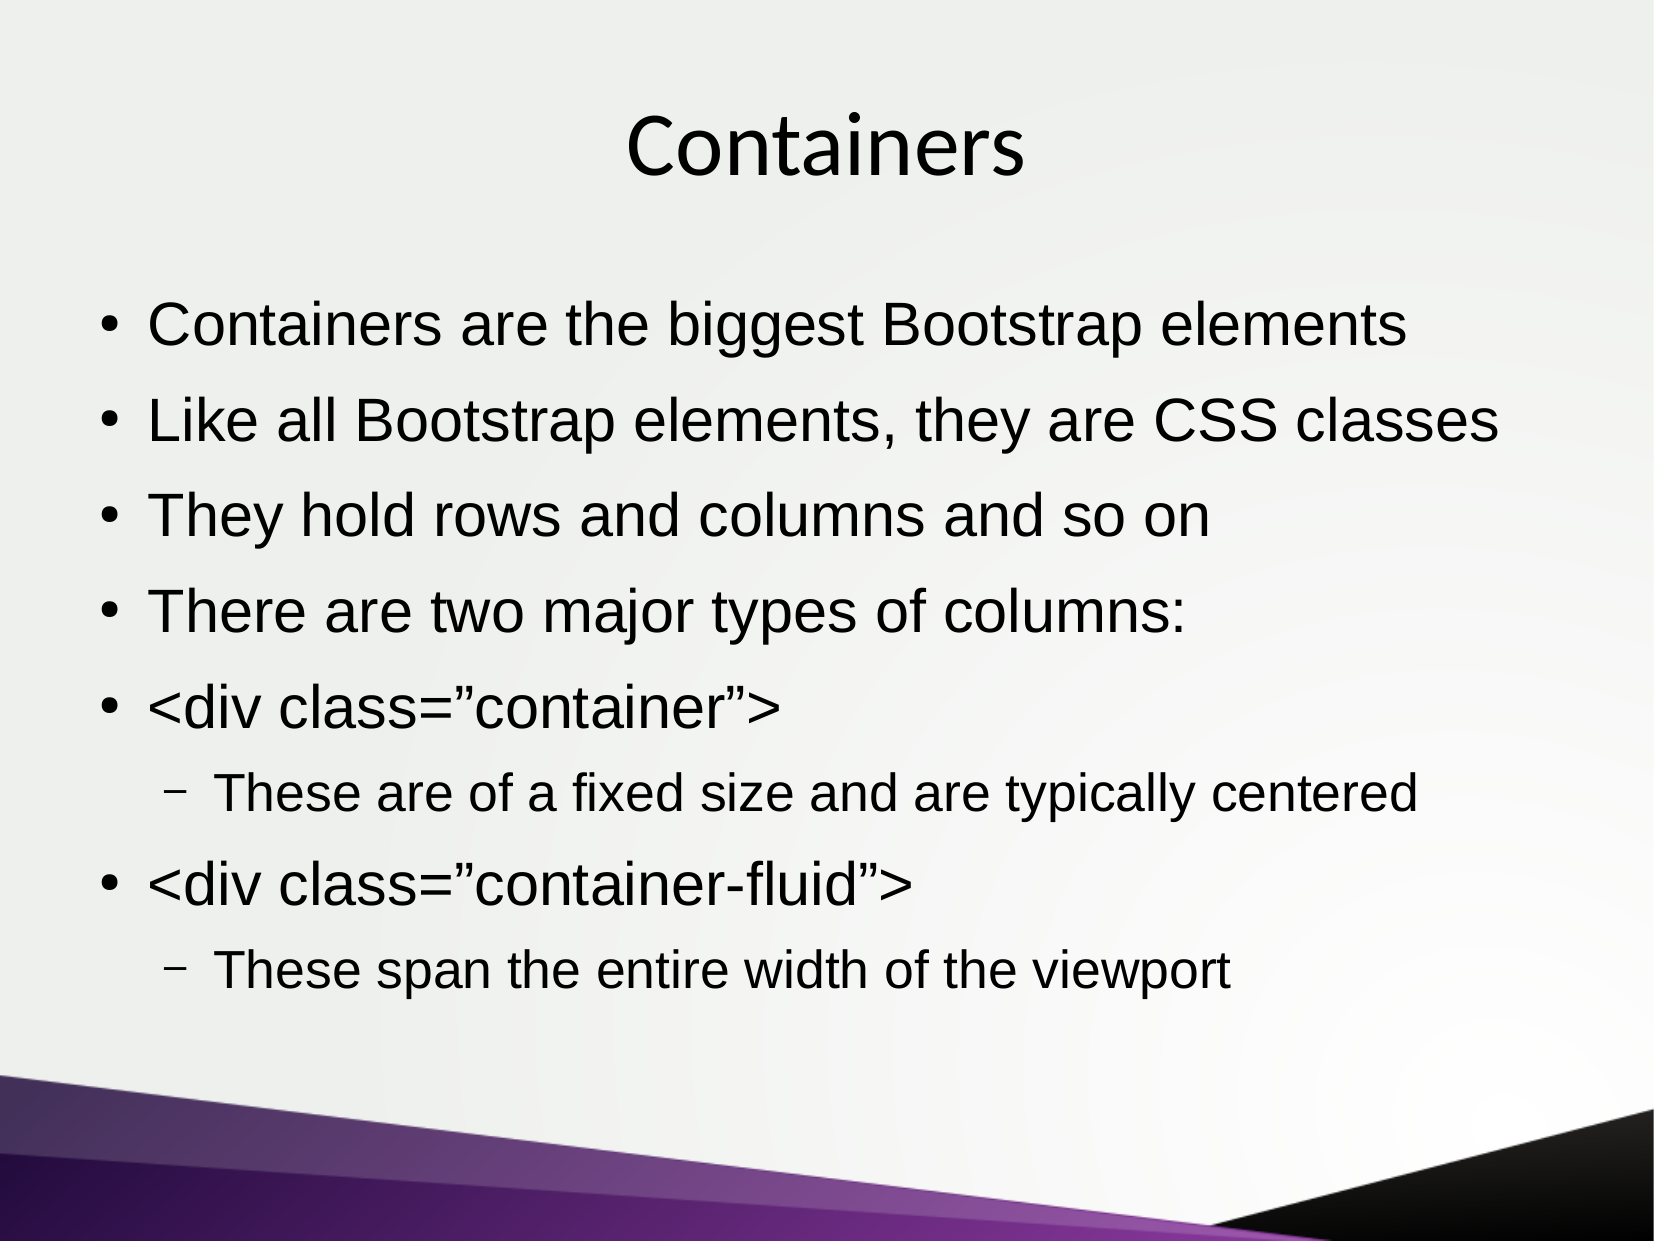

# Containers
Containers are the biggest Bootstrap elements
Like all Bootstrap elements, they are CSS classes
They hold rows and columns and so on
There are two major types of columns:
<div class=”container”>
These are of a fixed size and are typically centered
<div class=”container-fluid”>
These span the entire width of the viewport